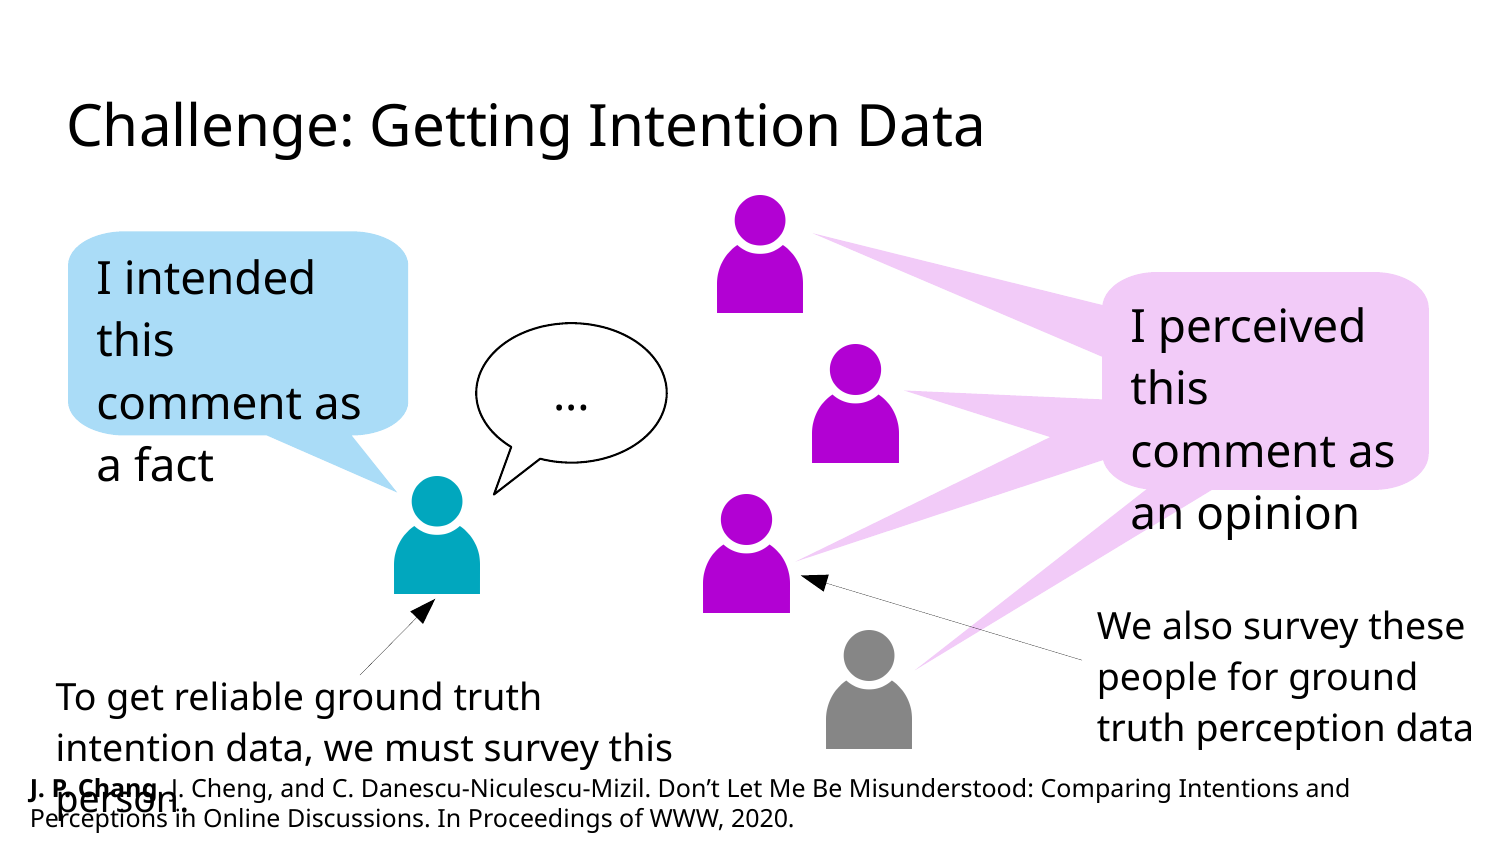

# Challenge: Getting Intention Data
I intended this comment as a fact
I perceived this comment as an opinion
...
We also survey these people for ground truth perception data
To get reliable ground truth intention data, we must survey this person.
J. P. Chang, J. Cheng, and C. Danescu-Niculescu-Mizil. Don’t Let Me Be Misunderstood: Comparing Intentions and Perceptions in Online Discussions. In Proceedings of WWW, 2020.